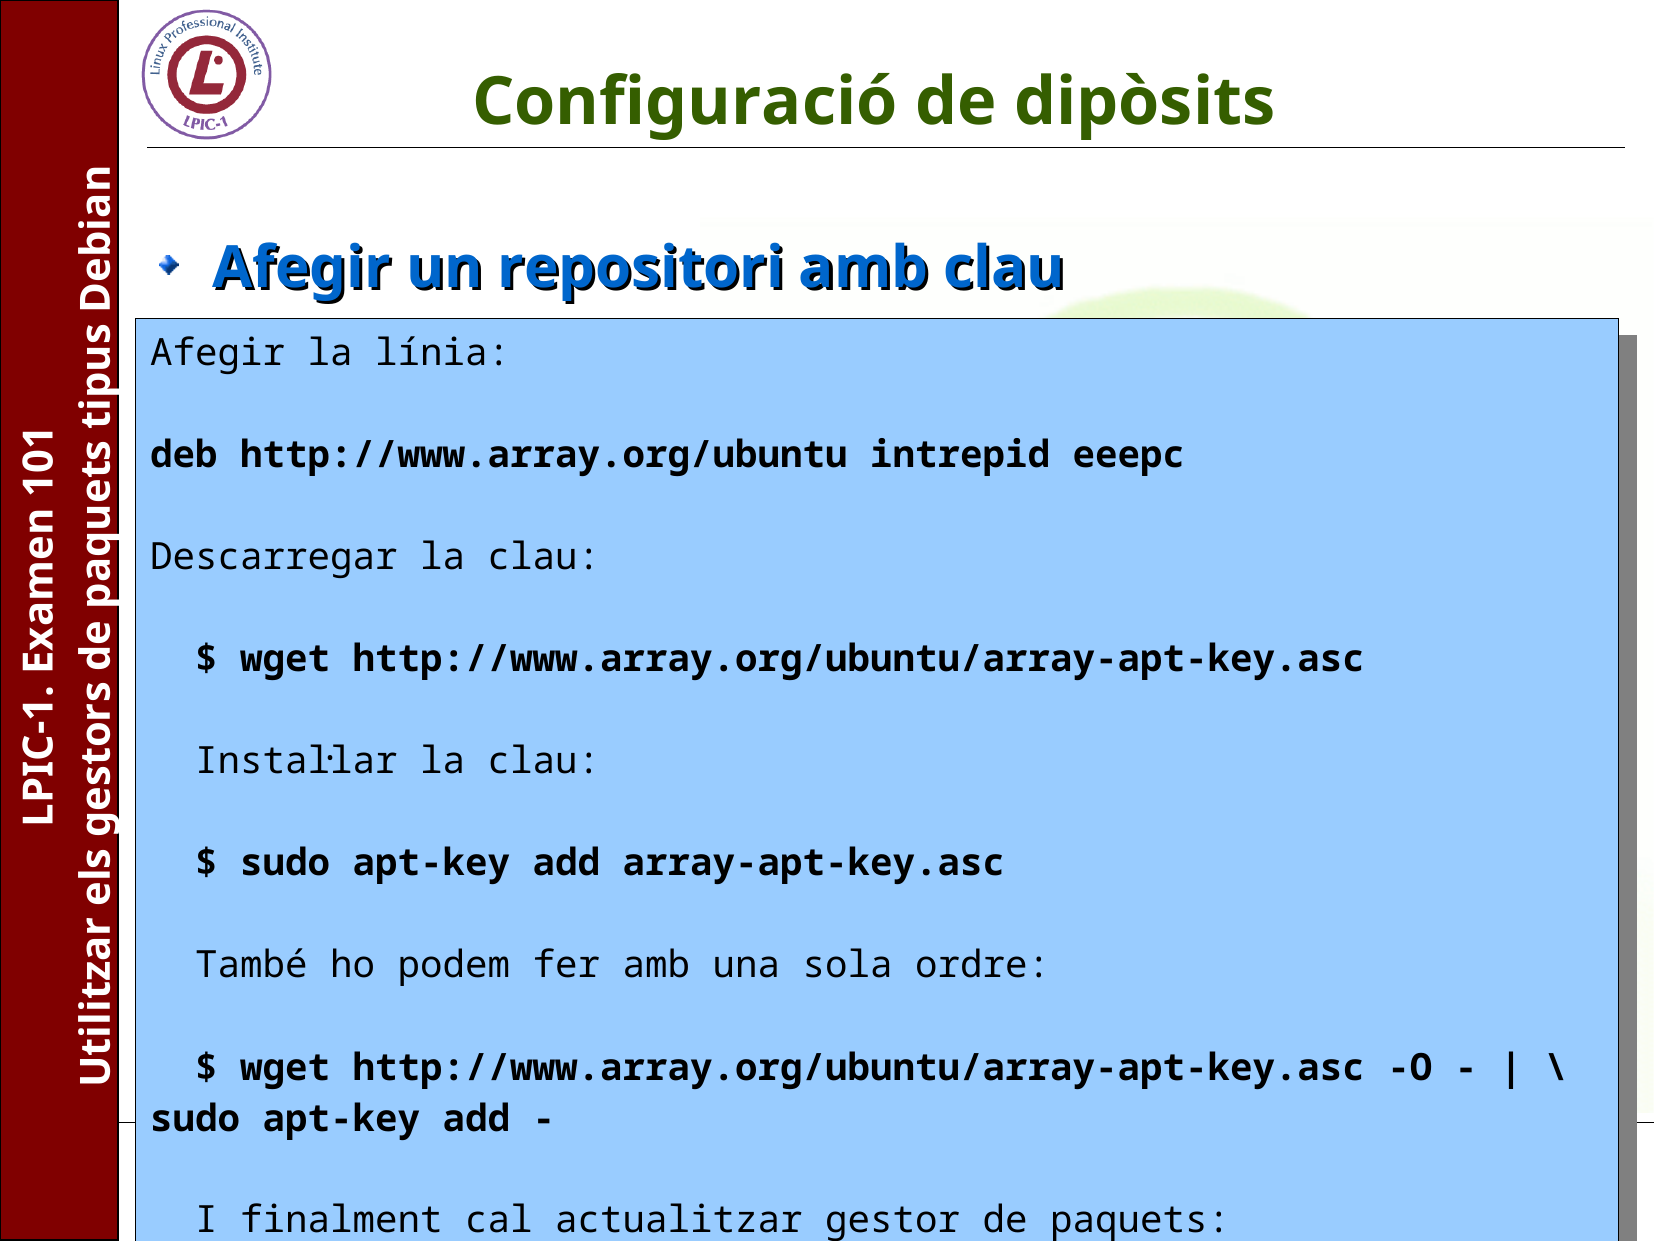

# Configuració de dipòsits
Afegir un repositori amb clau
Afegir la línia:
deb http://www.array.org/ubuntu intrepid eeepc
Descarregar la clau:
 $ wget http://www.array.org/ubuntu/array-apt-key.asc
 Instal·lar la clau:
 $ sudo apt-key add array-apt-key.asc
 També ho podem fer amb una sola ordre:
 $ wget http://www.array.org/ubuntu/array-apt-key.asc -O - | \
sudo apt-key add -
 I finalment cal actualitzar gestor de paquets:
 $ sudo apt-get update